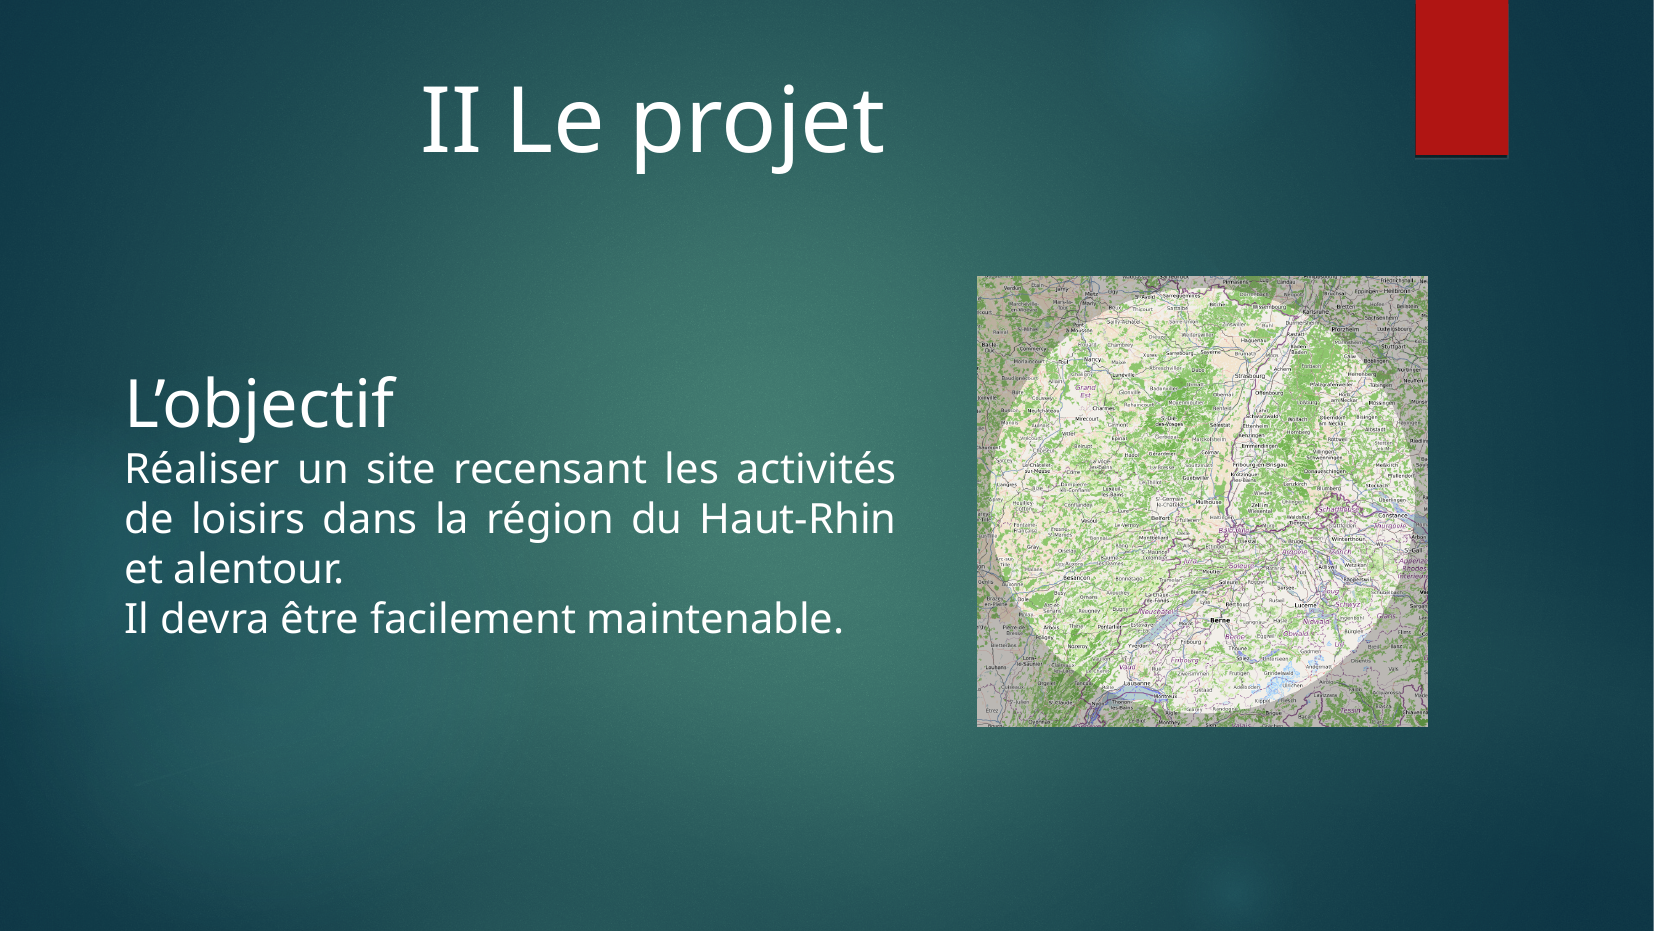

II Le projet​
L’objectif​
Réaliser un site recensant les activités de loisirs dans la région du Haut-Rhin et alentour.
Il devra être facilement maintenable.